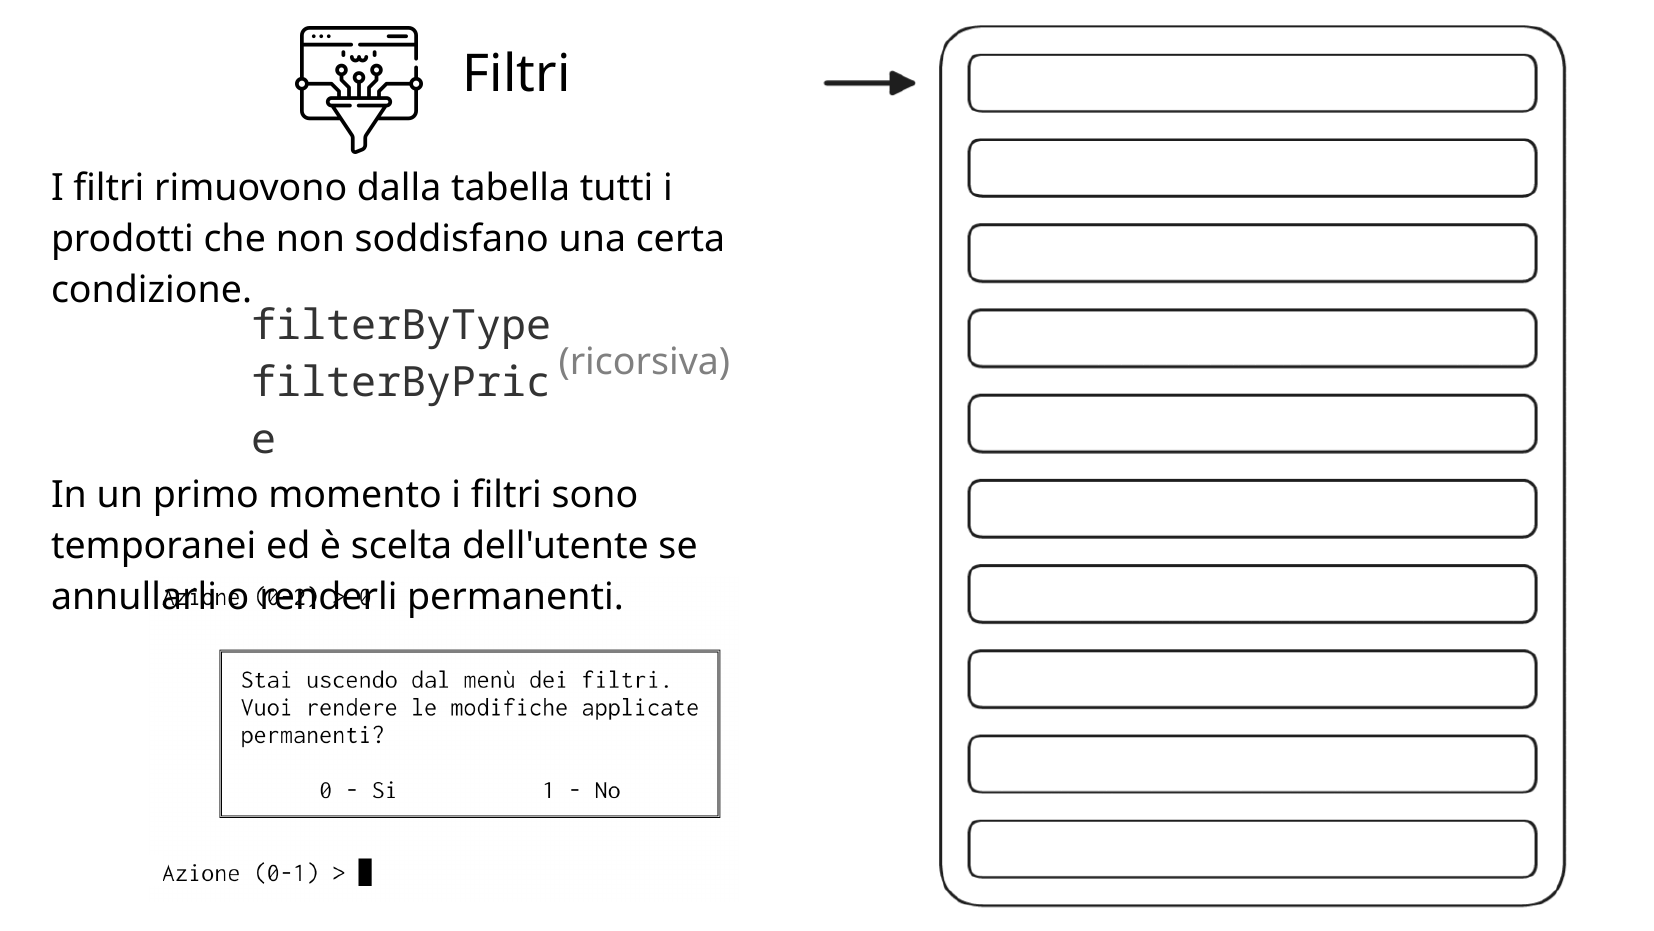

# Filtri
I filtri rimuovono dalla tabella tutti i prodotti che non soddisfano una certa condizione.
In un primo momento i filtri sono temporanei ed è scelta dell'utente se annullarli o renderli permanenti.
filterByType
filterByPrice
(ricorsiva)